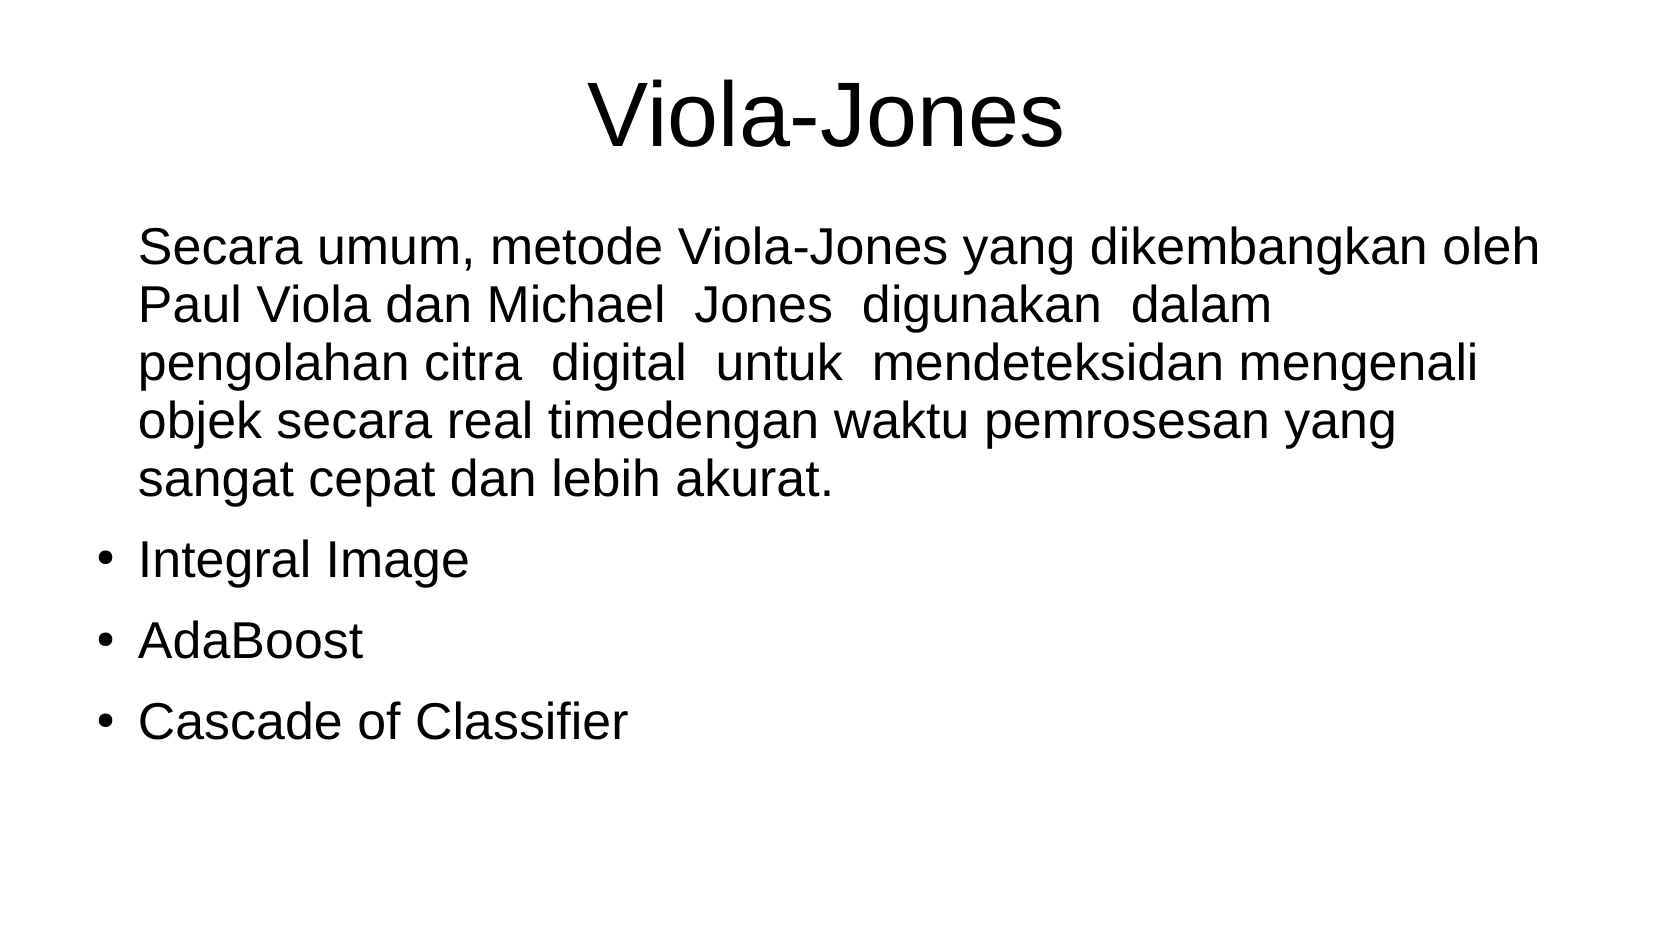

# Viola-Jones
Secara umum, metode Viola-Jones yang dikembangkan oleh Paul Viola dan Michael Jones digunakan dalam pengolahan citra digital untuk mendeteksidan mengenali objek secara real timedengan waktu pemrosesan yang sangat cepat dan lebih akurat.
Integral Image
AdaBoost
Cascade of Classifier